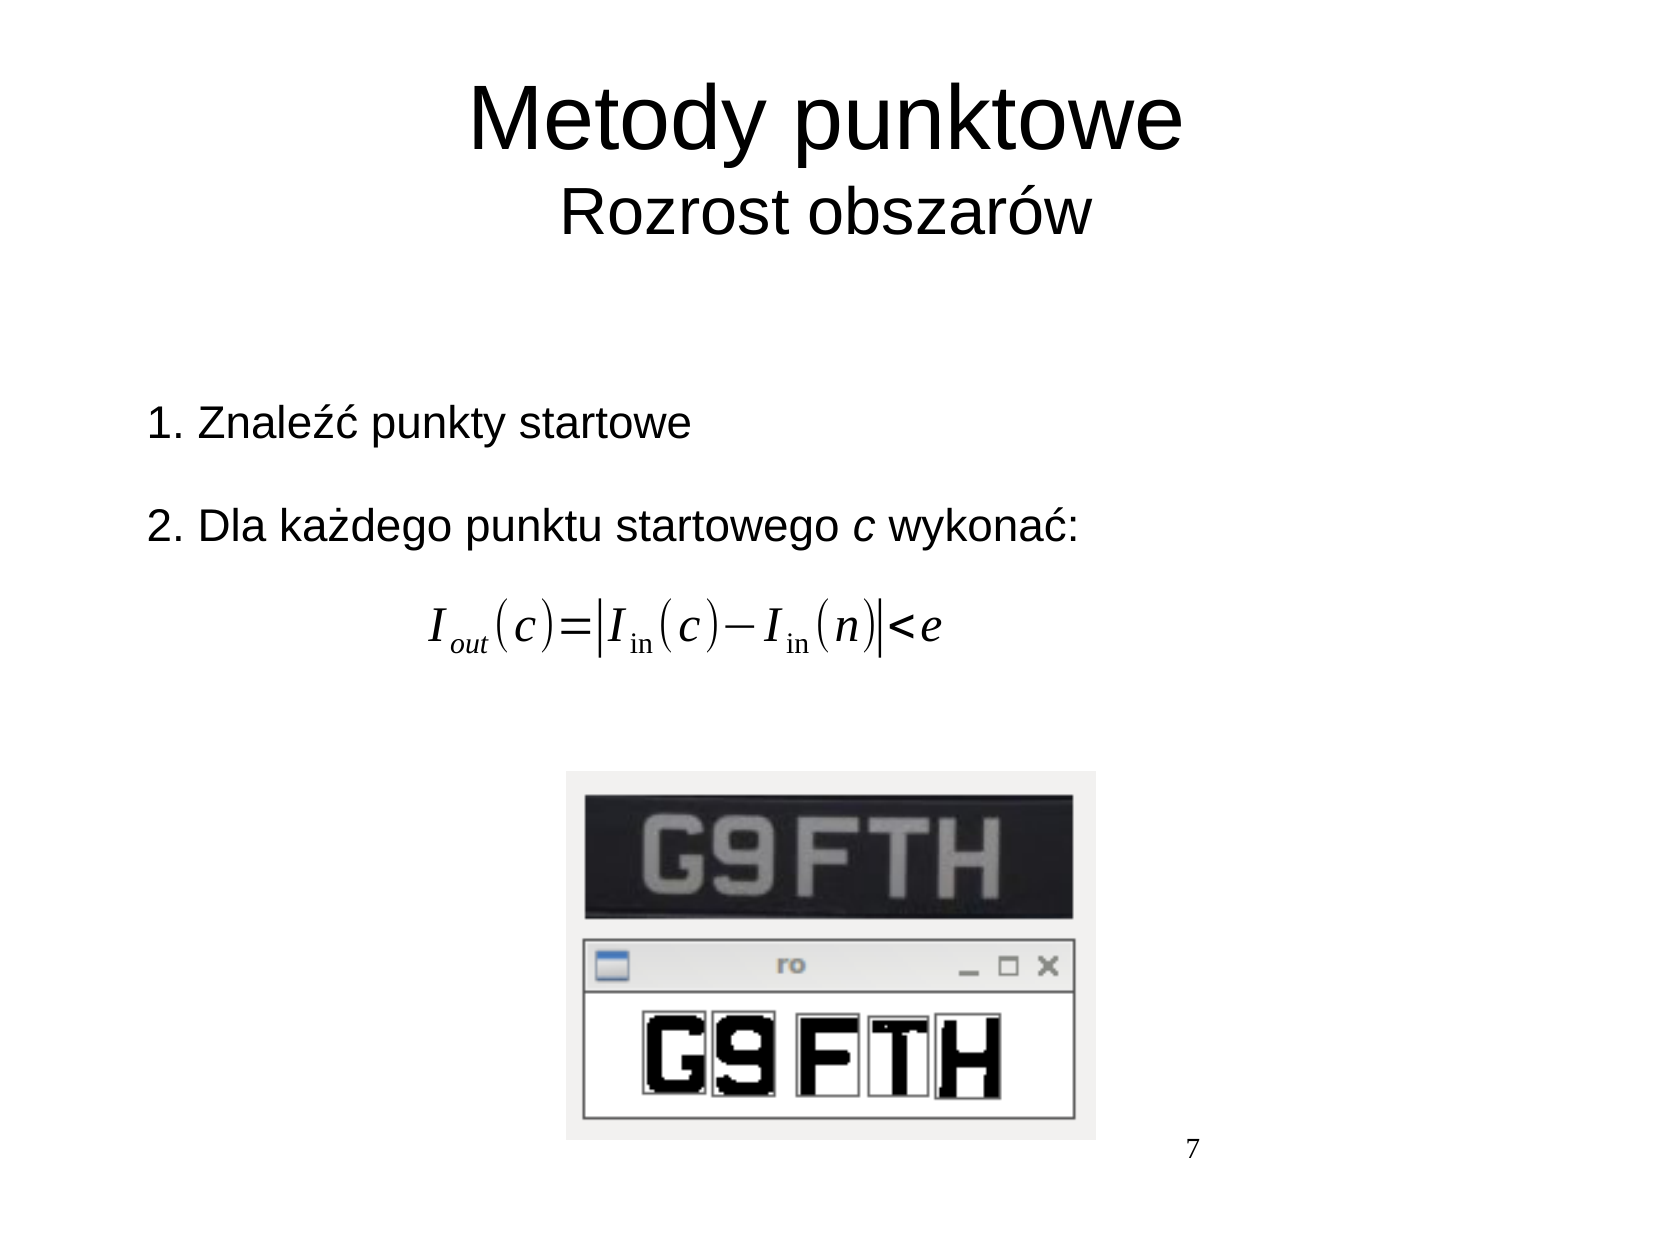

# Metody punktowe Rozrost obszarów
1. Znaleźć punkty startowe
2. Dla każdego punktu startowego c wykonać:
7